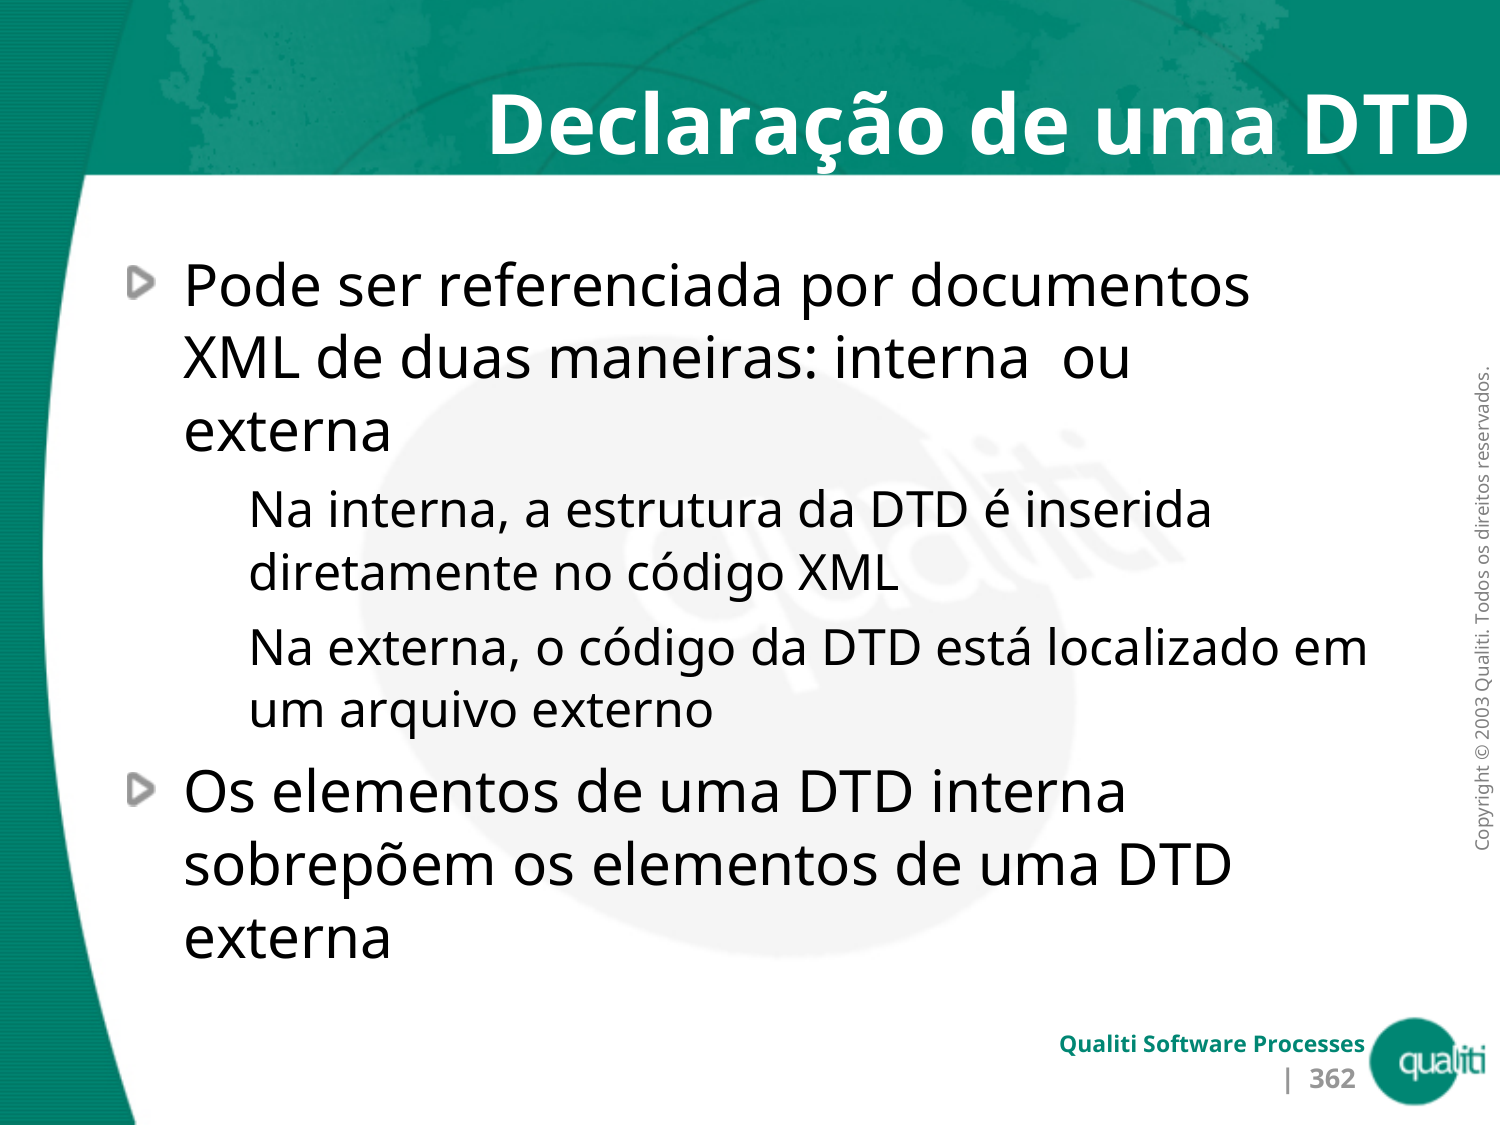

# Declaração de uma DTD
Pode ser referenciada por documentos XML de duas maneiras: interna ou externa
Na interna, a estrutura da DTD é inserida diretamente no código XML
Na externa, o código da DTD está localizado em um arquivo externo
Os elementos de uma DTD interna sobrepõem os elementos de uma DTD externa